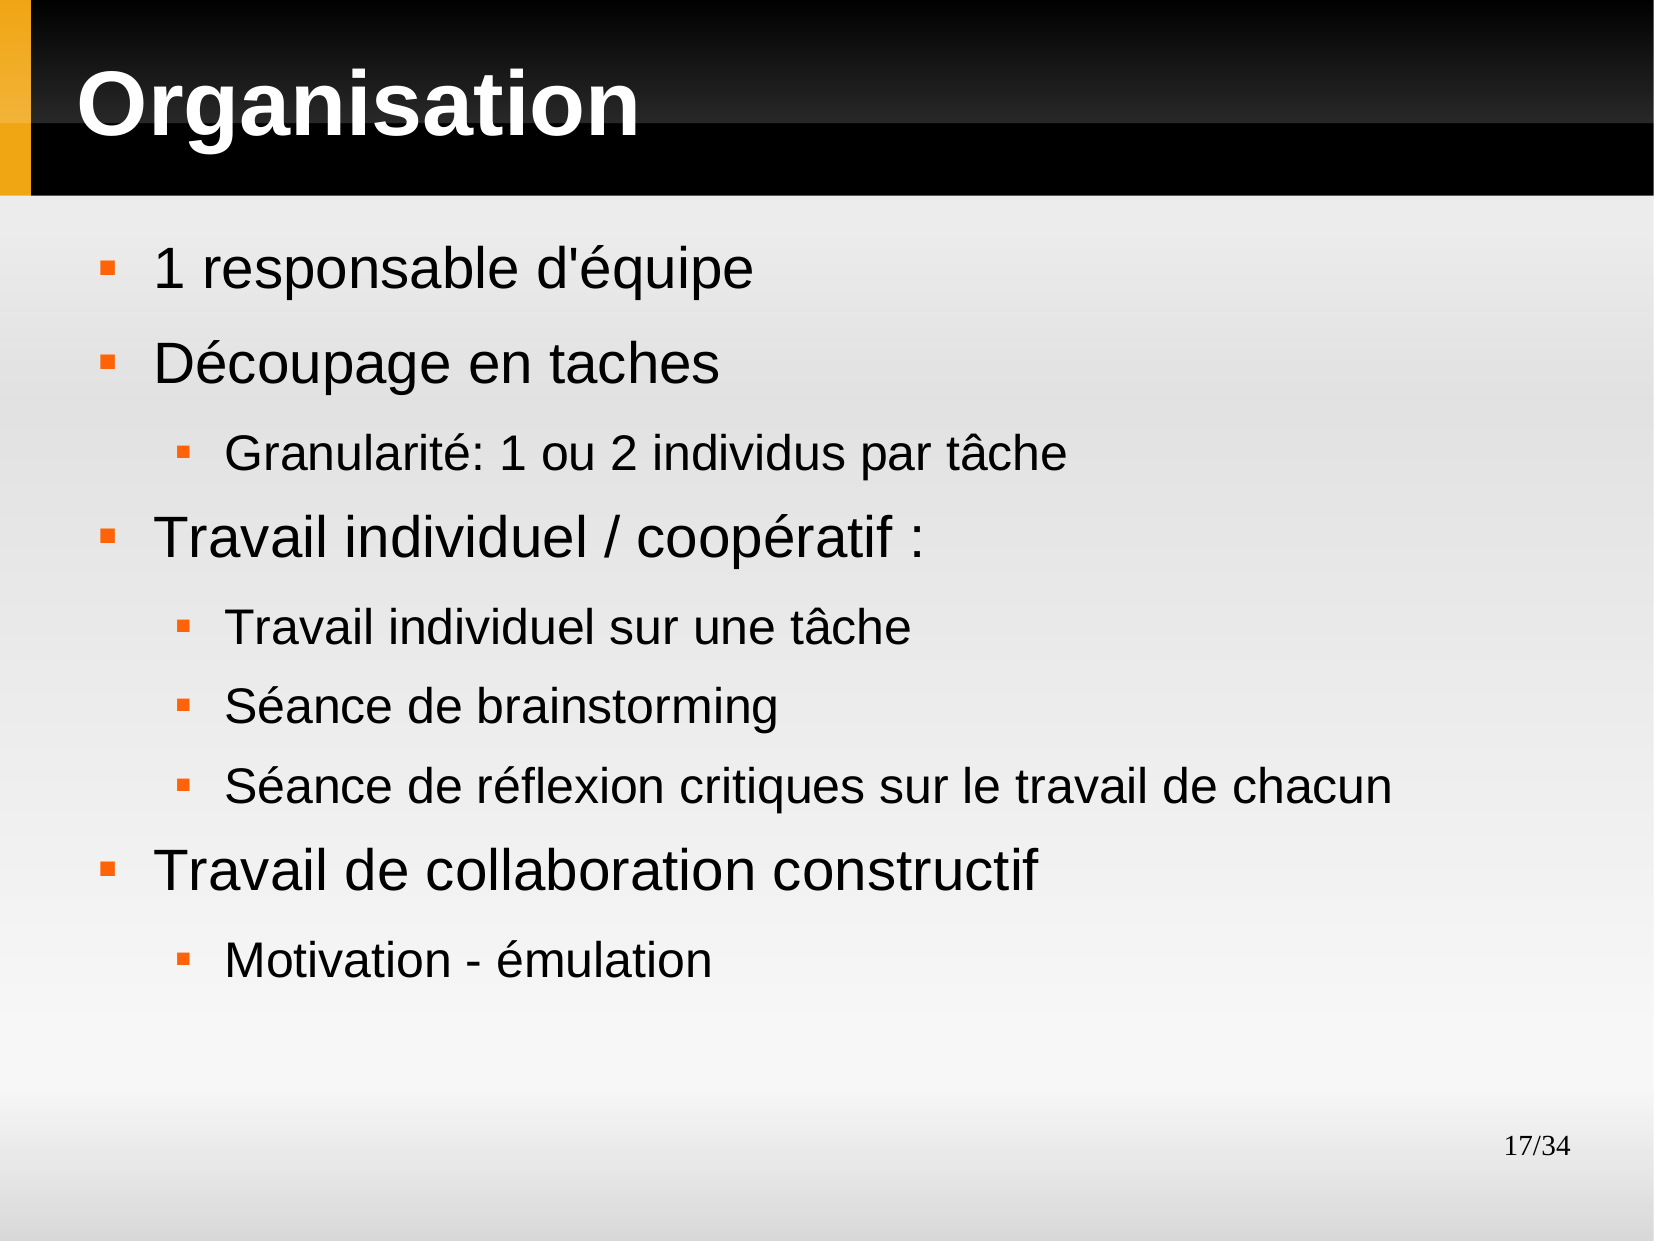

# Organisation
1 responsable d'équipe
Découpage en taches
Granularité: 1 ou 2 individus par tâche
Travail individuel / coopératif :
Travail individuel sur une tâche
Séance de brainstorming
Séance de réflexion critiques sur le travail de chacun
Travail de collaboration constructif
Motivation - émulation
17